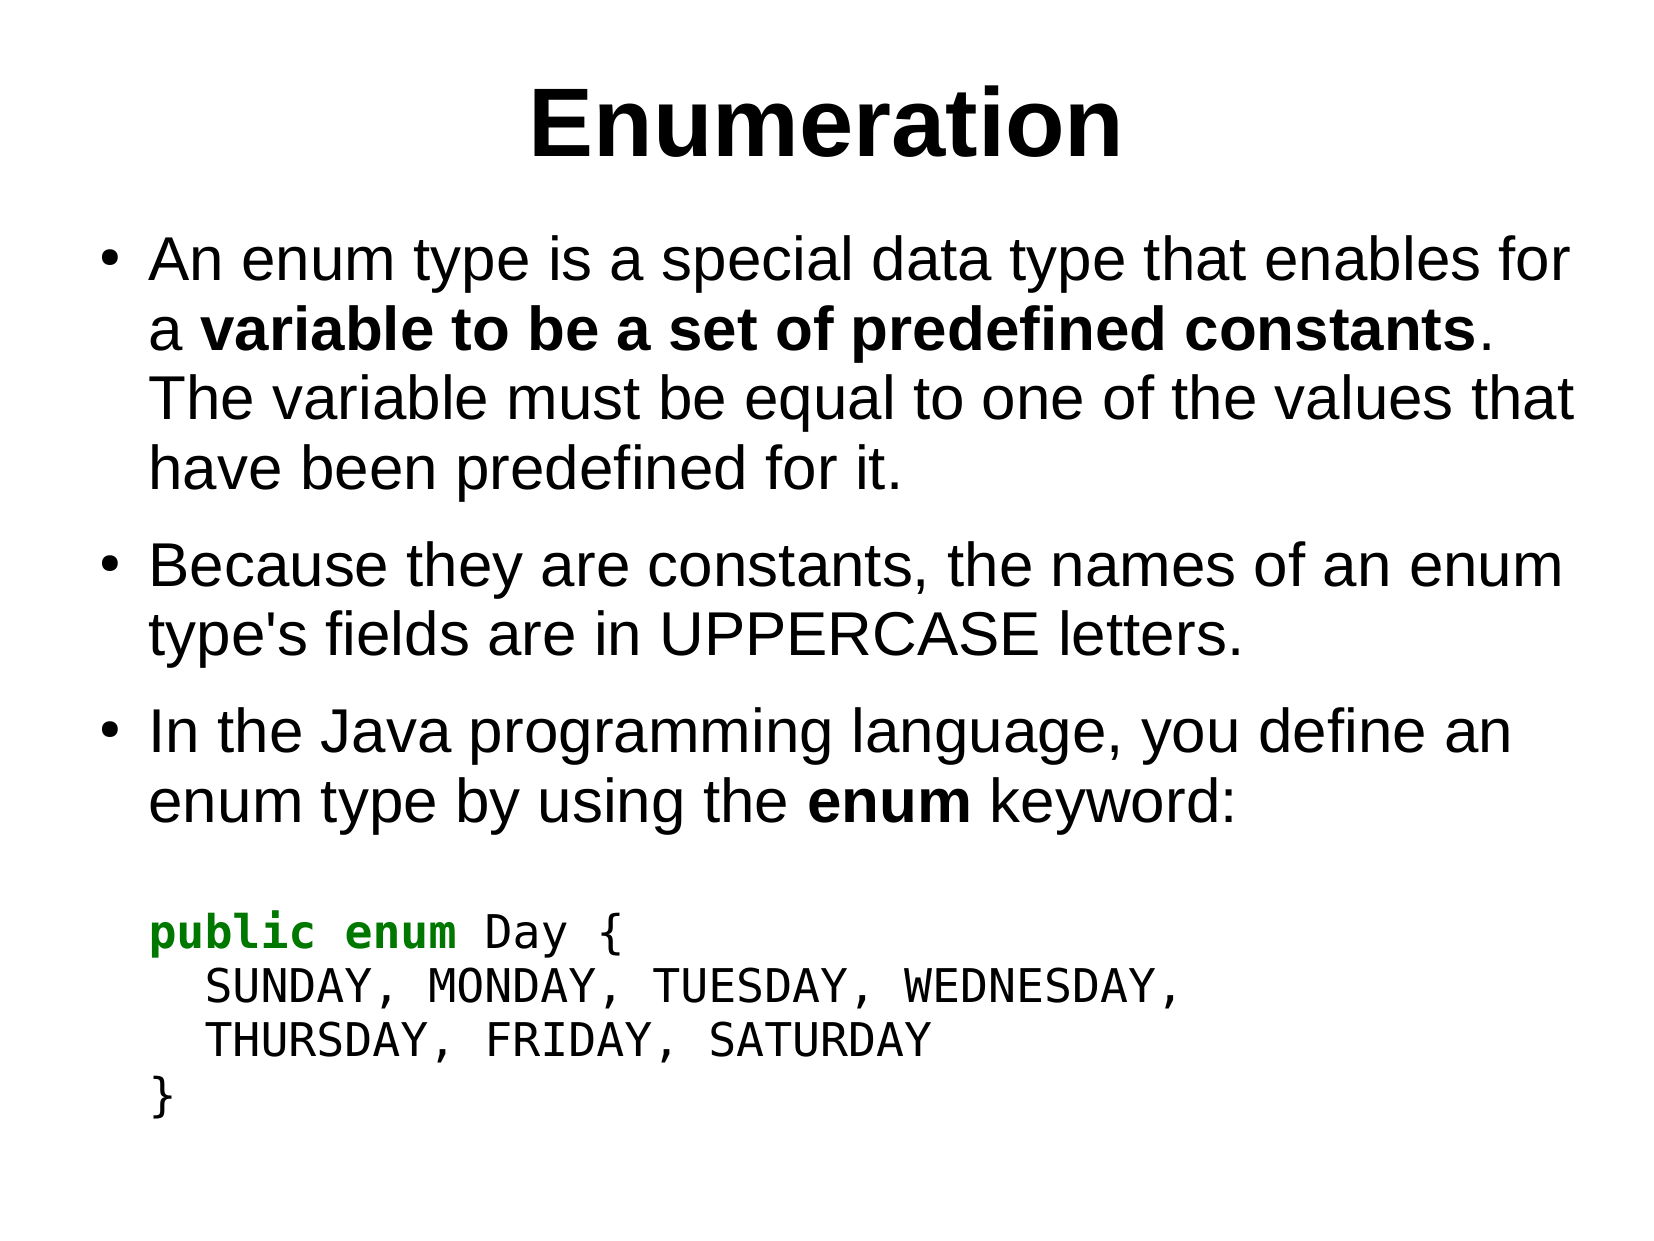

# Enumeration
An enum type is a special data type that enables for a variable to be a set of predefined constants.
The variable must be equal to one of the values that have been predefined for it.
Because they are constants, the names of an enum type's fields are in UPPERCASE letters.
In the Java programming language, you define an enum type by using the enum keyword:
public enum Day {
 SUNDAY, MONDAY, TUESDAY, WEDNESDAY,
 THURSDAY, FRIDAY, SATURDAY
}